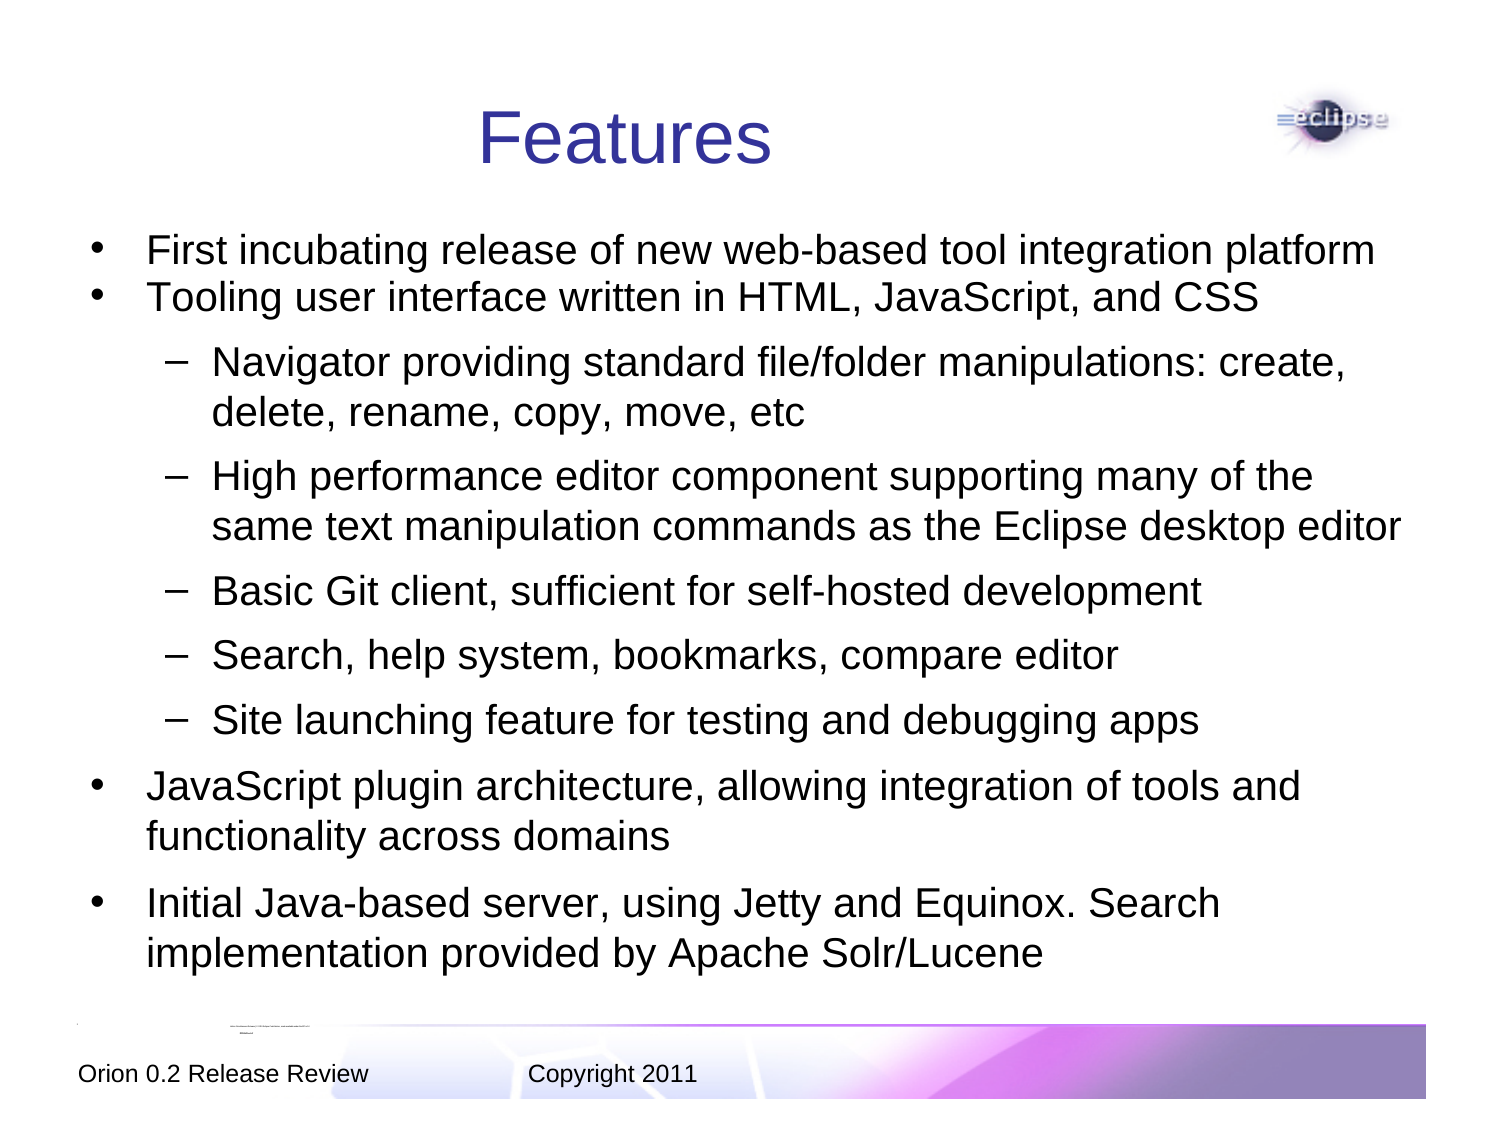

# Features
First incubating release of new web-based tool integration platform
Tooling user interface written in HTML, JavaScript, and CSS
Navigator providing standard file/folder manipulations: create, delete, rename, copy, move, etc
High performance editor component supporting many of the same text manipulation commands as the Eclipse desktop editor
Basic Git client, sufficient for self-hosted development
Search, help system, bookmarks, compare editor
Site launching feature for testing and debugging apps
JavaScript plugin architecture, allowing integration of tools and functionality across domains
Initial Java-based server, using Jetty and Equinox. Search implementation provided by Apache Solr/Lucene
2
Copyright 2011